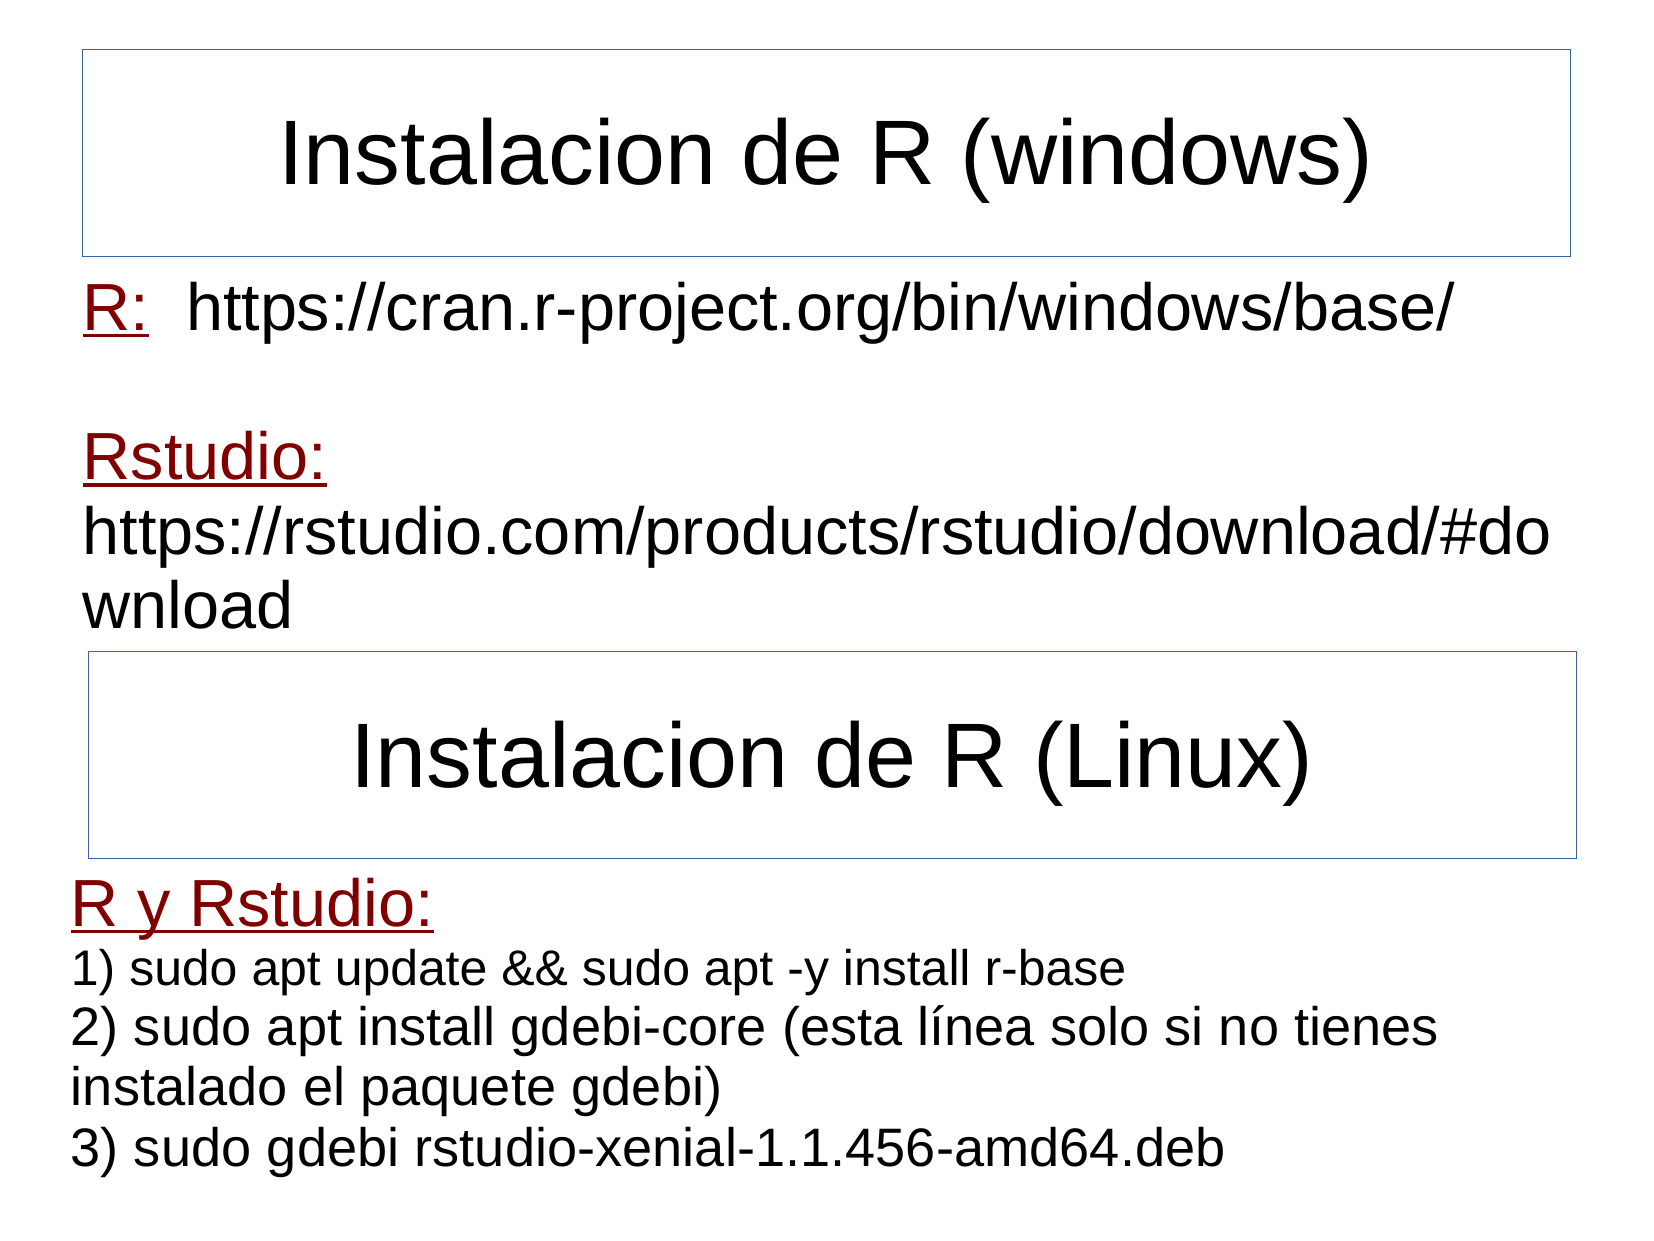

# Instalacion de R (windows)
R: https://cran.r-project.org/bin/windows/base/
Rstudio: https://rstudio.com/products/rstudio/download/#download
Instalacion de R (Linux)
R y Rstudio:
1) sudo apt update && sudo apt -y install r-base
2) sudo apt install gdebi-core (esta línea solo si no tienes 	instalado el paquete gdebi)
3) sudo gdebi rstudio-xenial-1.1.456-amd64.deb